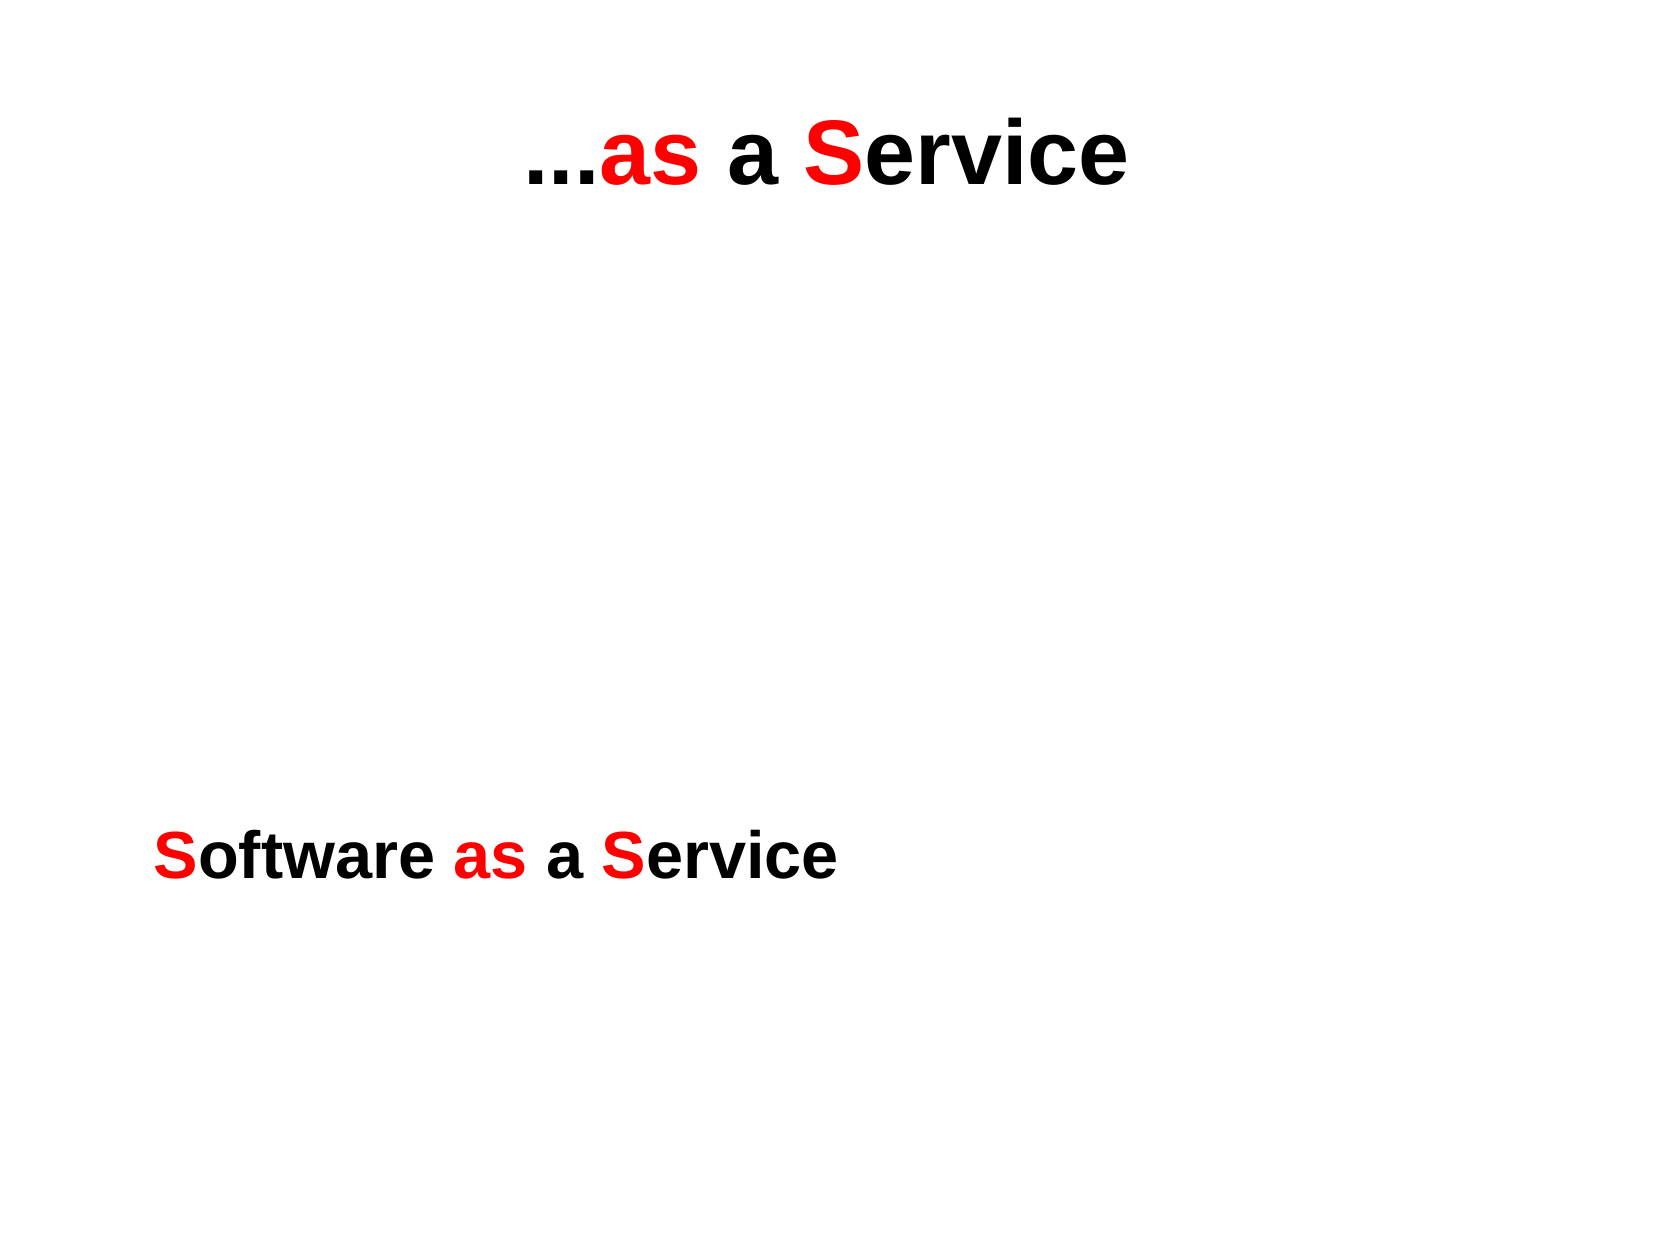

# ...as a Service
Software as a Service